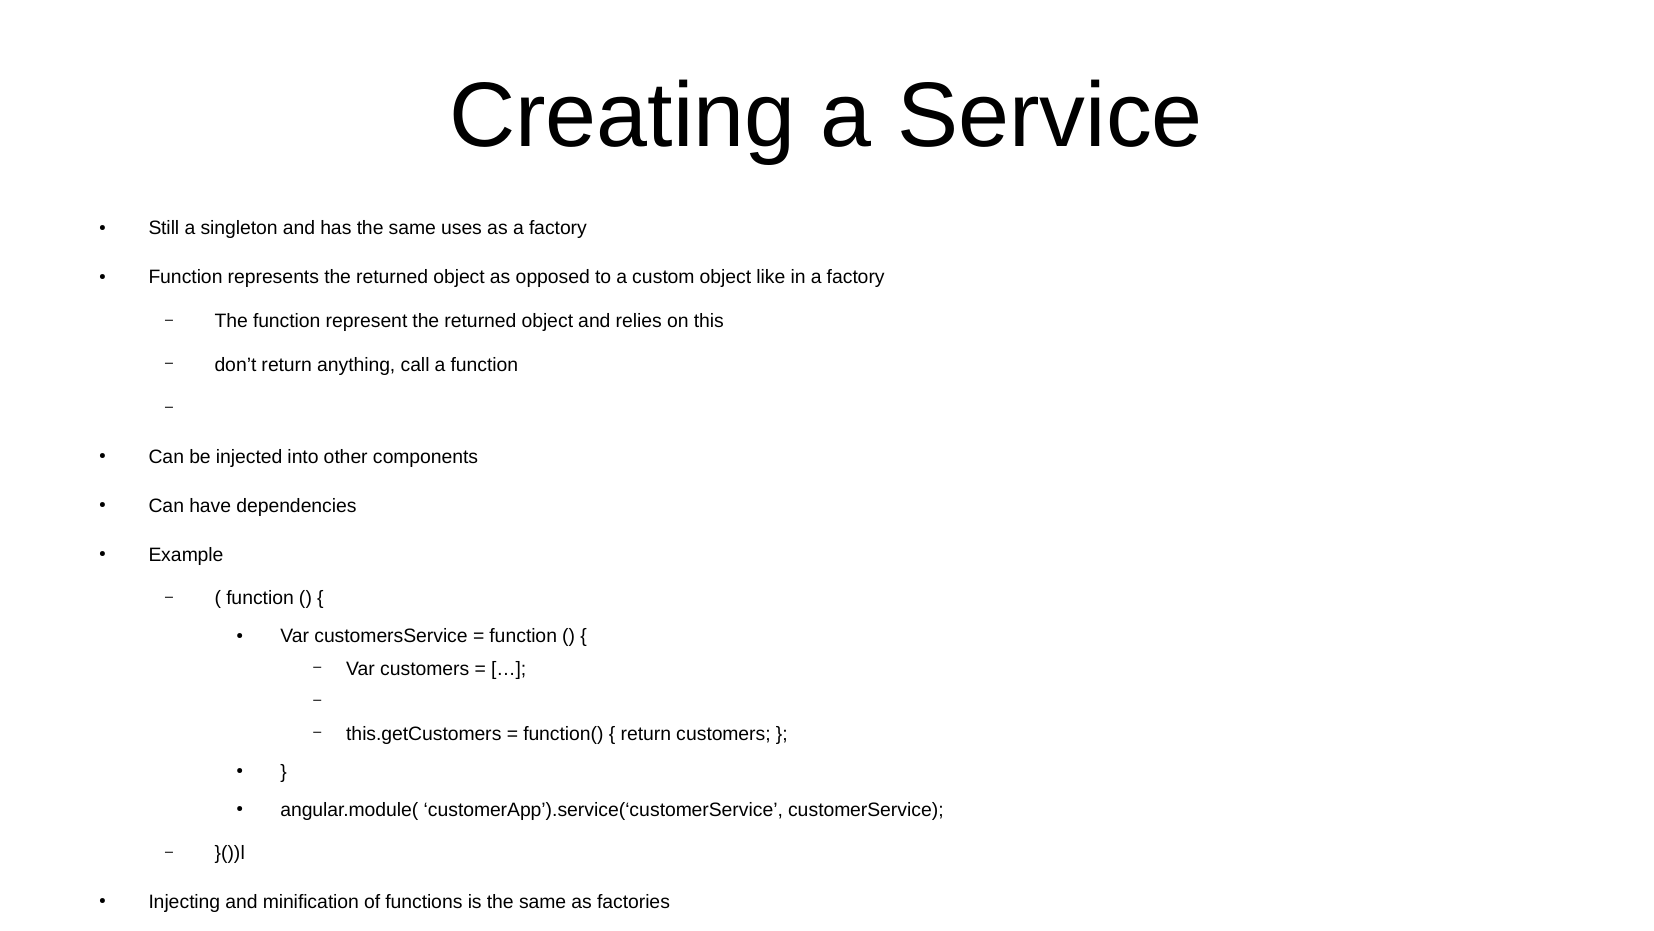

# Creating a Service
Still a singleton and has the same uses as a factory
Function represents the returned object as opposed to a custom object like in a factory
The function represent the returned object and relies on this
don’t return anything, call a function
Can be injected into other components
Can have dependencies
Example
( function () {
Var customersService = function () {
Var customers = […];
this.getCustomers = function() { return customers; };
}
angular.module( ‘customerApp’).service(‘customerService’, customerService);
}())l
Injecting and minification of functions is the same as factories